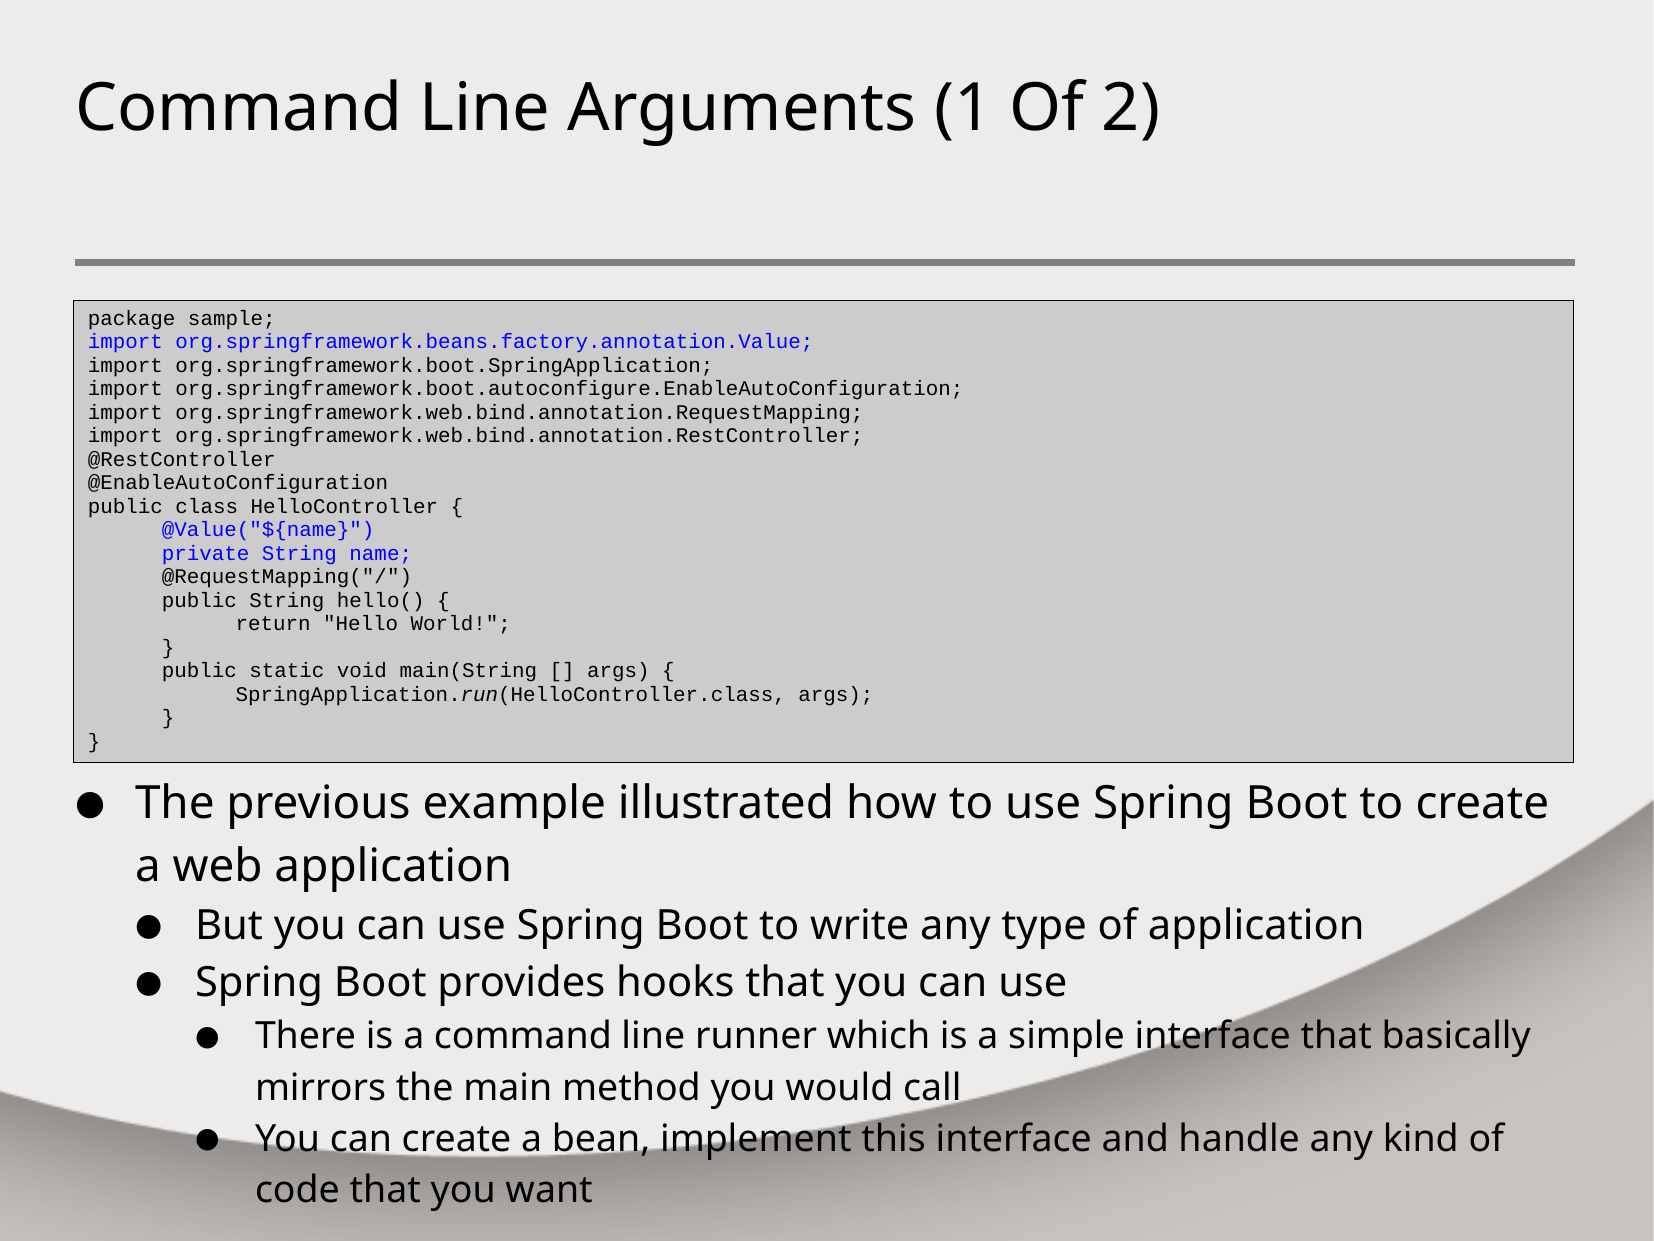

# Command Line Arguments (1 Of 2)
The previous example illustrated how to use Spring Boot to create a web application
But you can use Spring Boot to write any type of application
Spring Boot provides hooks that you can use
There is a command line runner which is a simple interface that basically mirrors the main method you would call
You can create a bean, implement this interface and handle any kind of code that you want
package sample;
import org.springframework.beans.factory.annotation.Value;
import org.springframework.boot.SpringApplication;
import org.springframework.boot.autoconfigure.EnableAutoConfiguration;
import org.springframework.web.bind.annotation.RequestMapping;
import org.springframework.web.bind.annotation.RestController;
@RestController
@EnableAutoConfiguration
public class HelloController {
	@Value("${name}")
	private String name;
	@RequestMapping("/")
	public String hello() {
		return "Hello World!";
	}
	public static void main(String [] args) {
		SpringApplication.run(HelloController.class, args);
	}
}